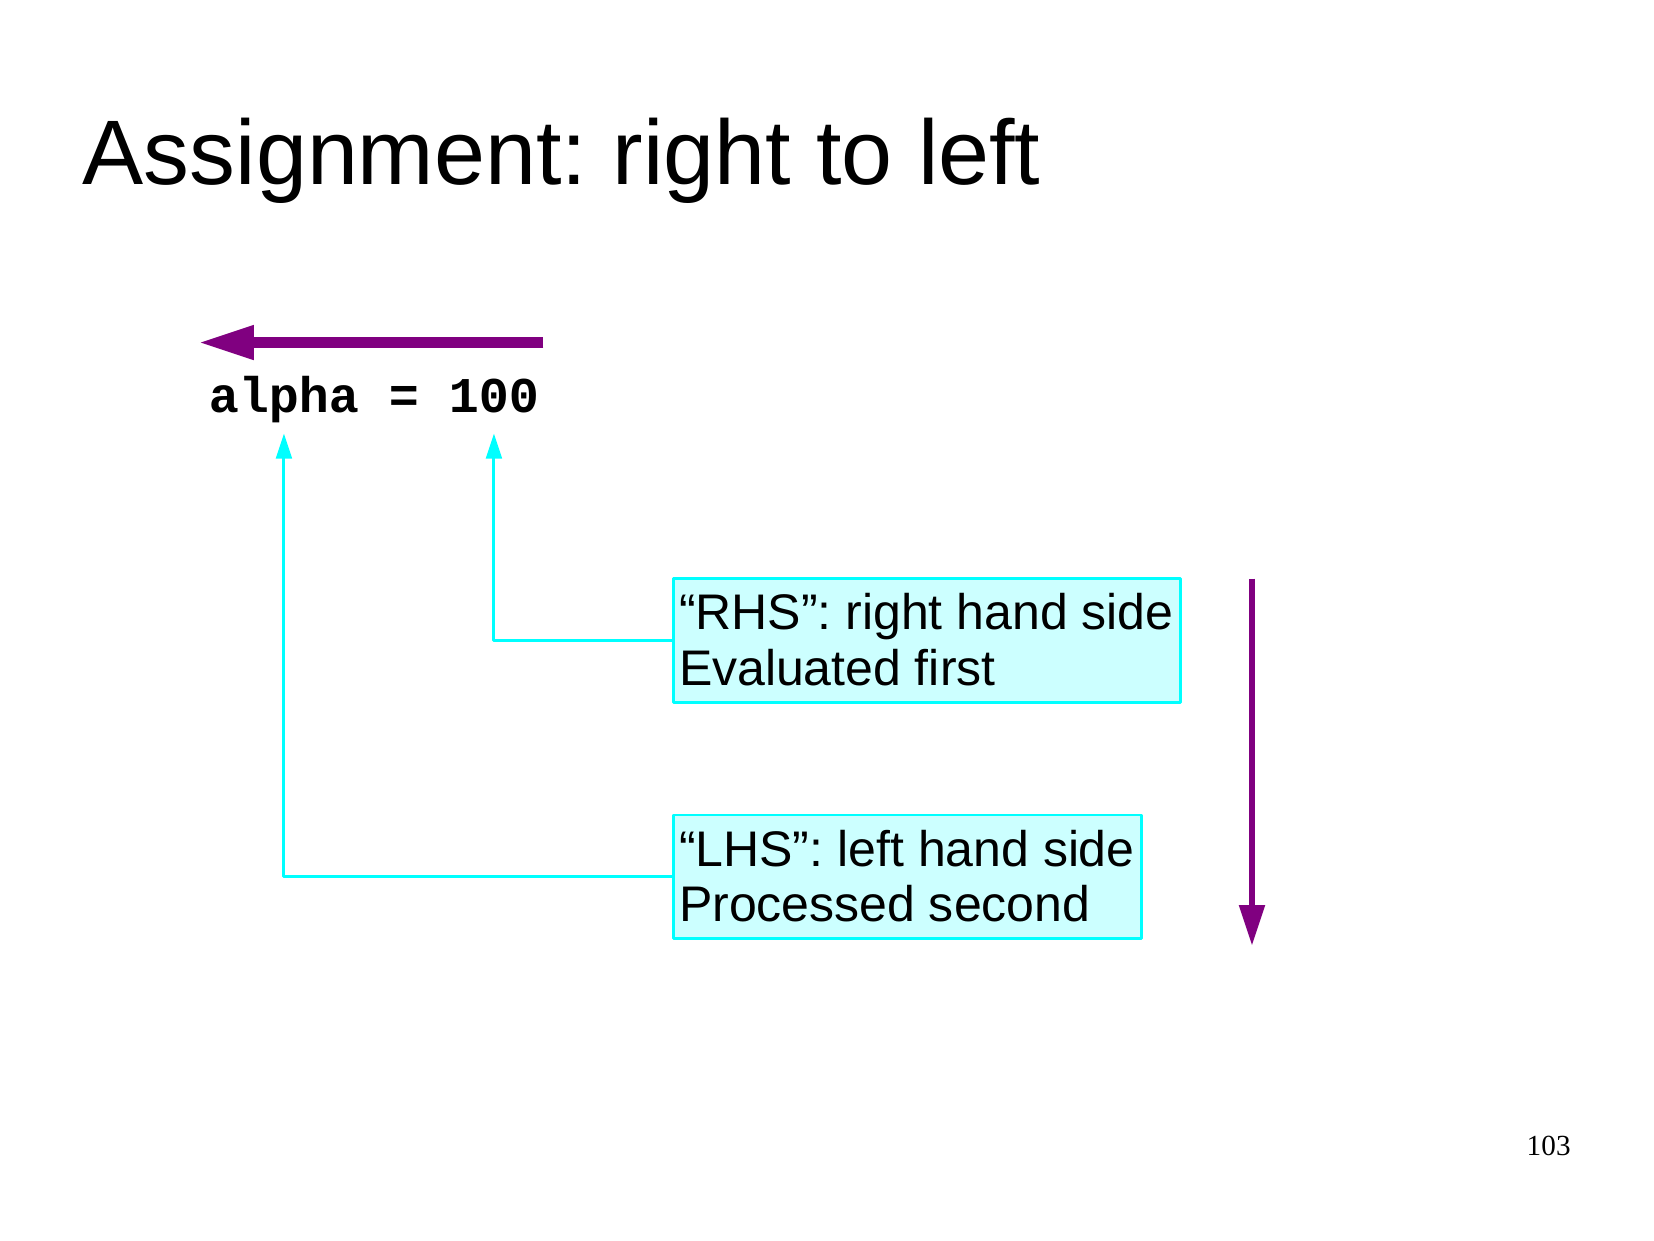

# Assignment: right to left
alpha
=
100
“RHS”: right hand side
Evaluated first
“LHS”: left hand side
Processed second
103